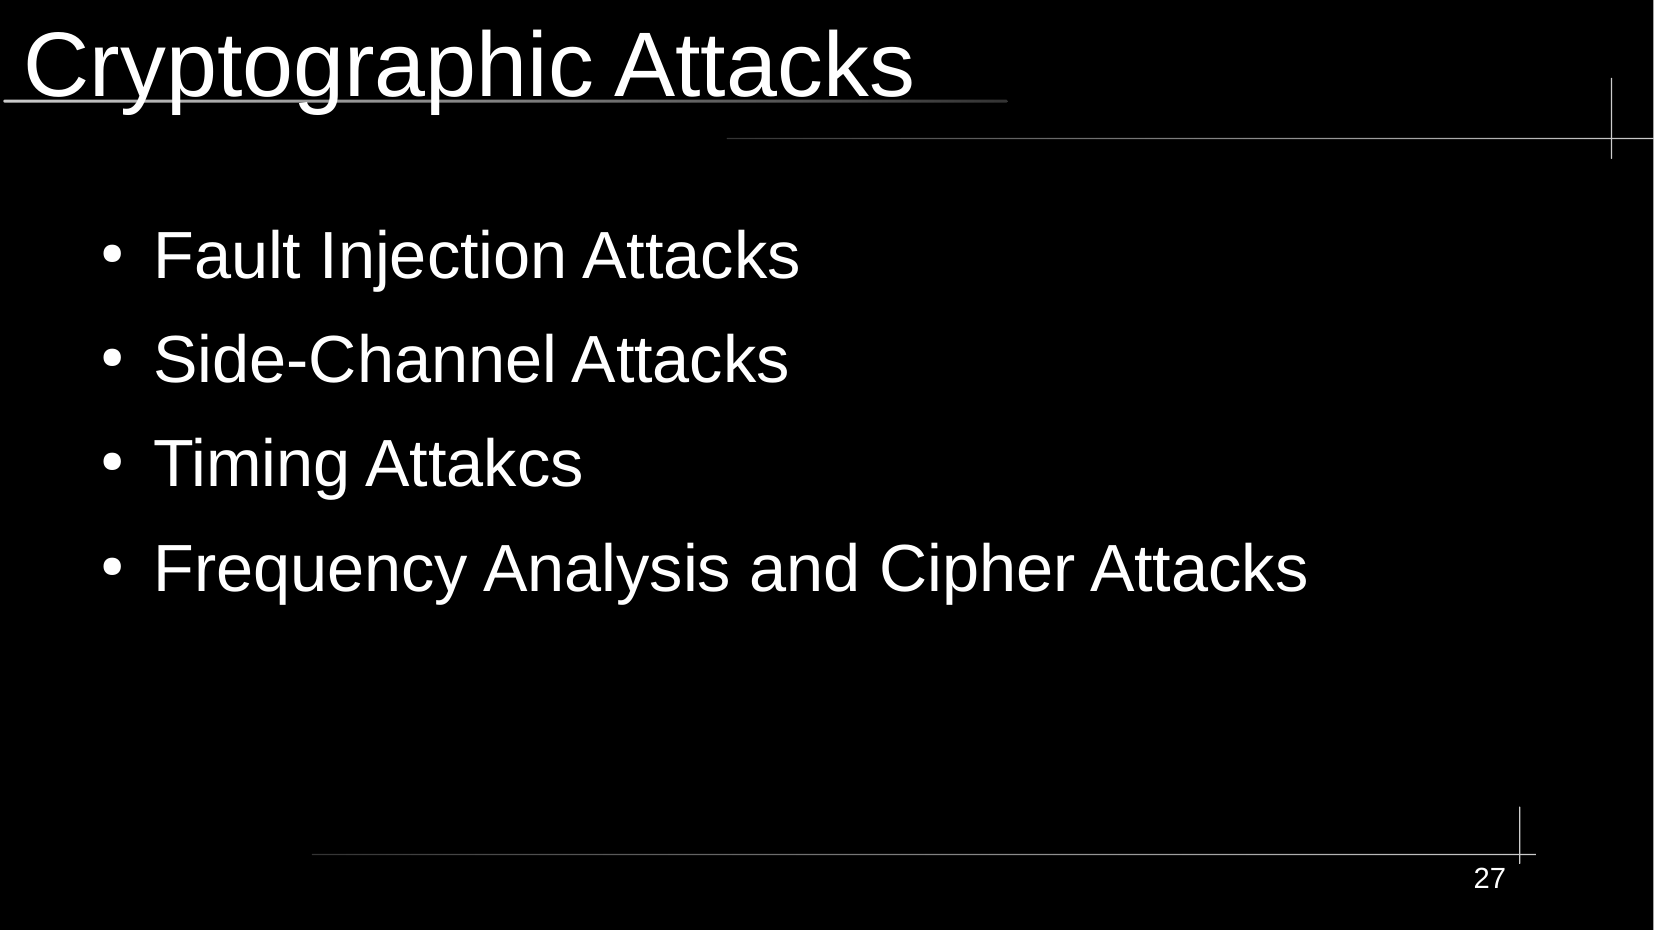

# Cryptographic Attacks
Fault Injection Attacks
Side-Channel Attacks
Timing Attakcs
Frequency Analysis and Cipher Attacks
27